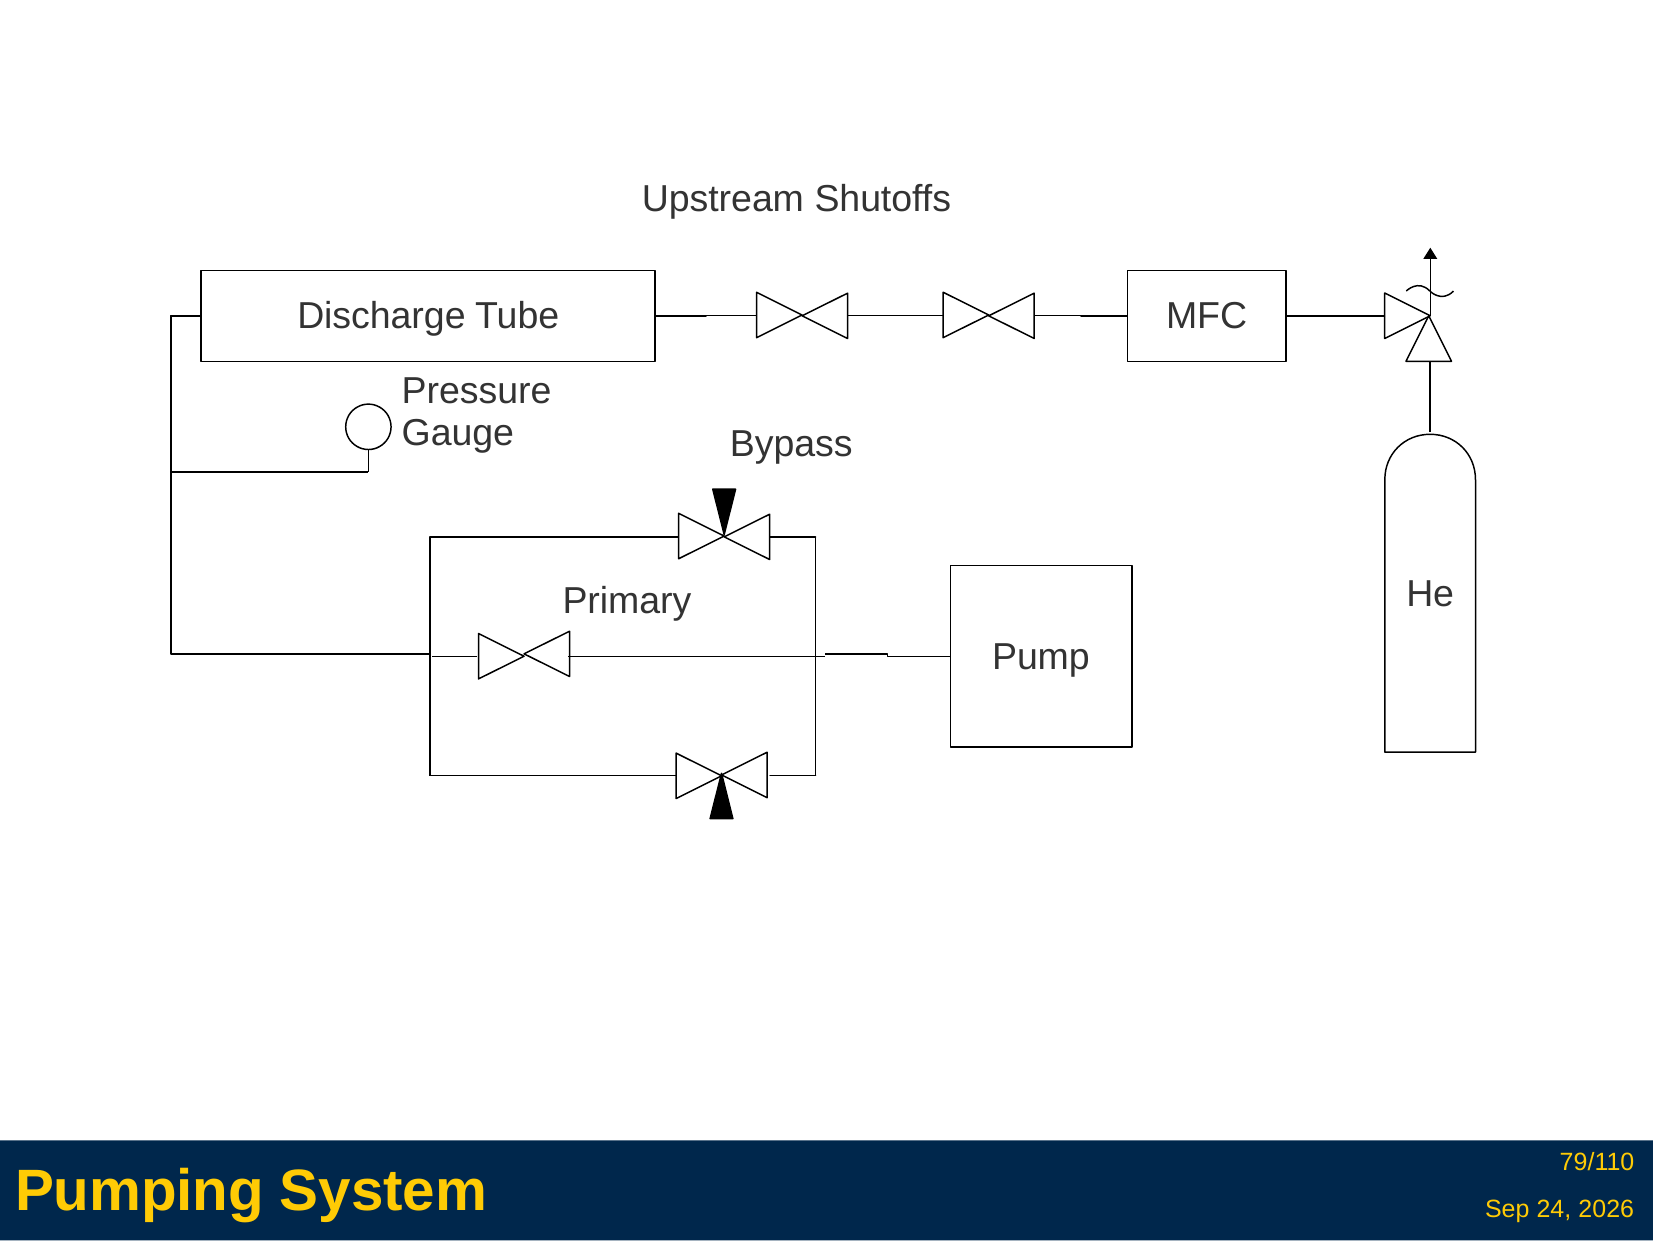

Upstream Shutoffs
Discharge Tube
MFC
Pressure
Gauge
Bypass
He
Primary
Pump
# Pumping System
79